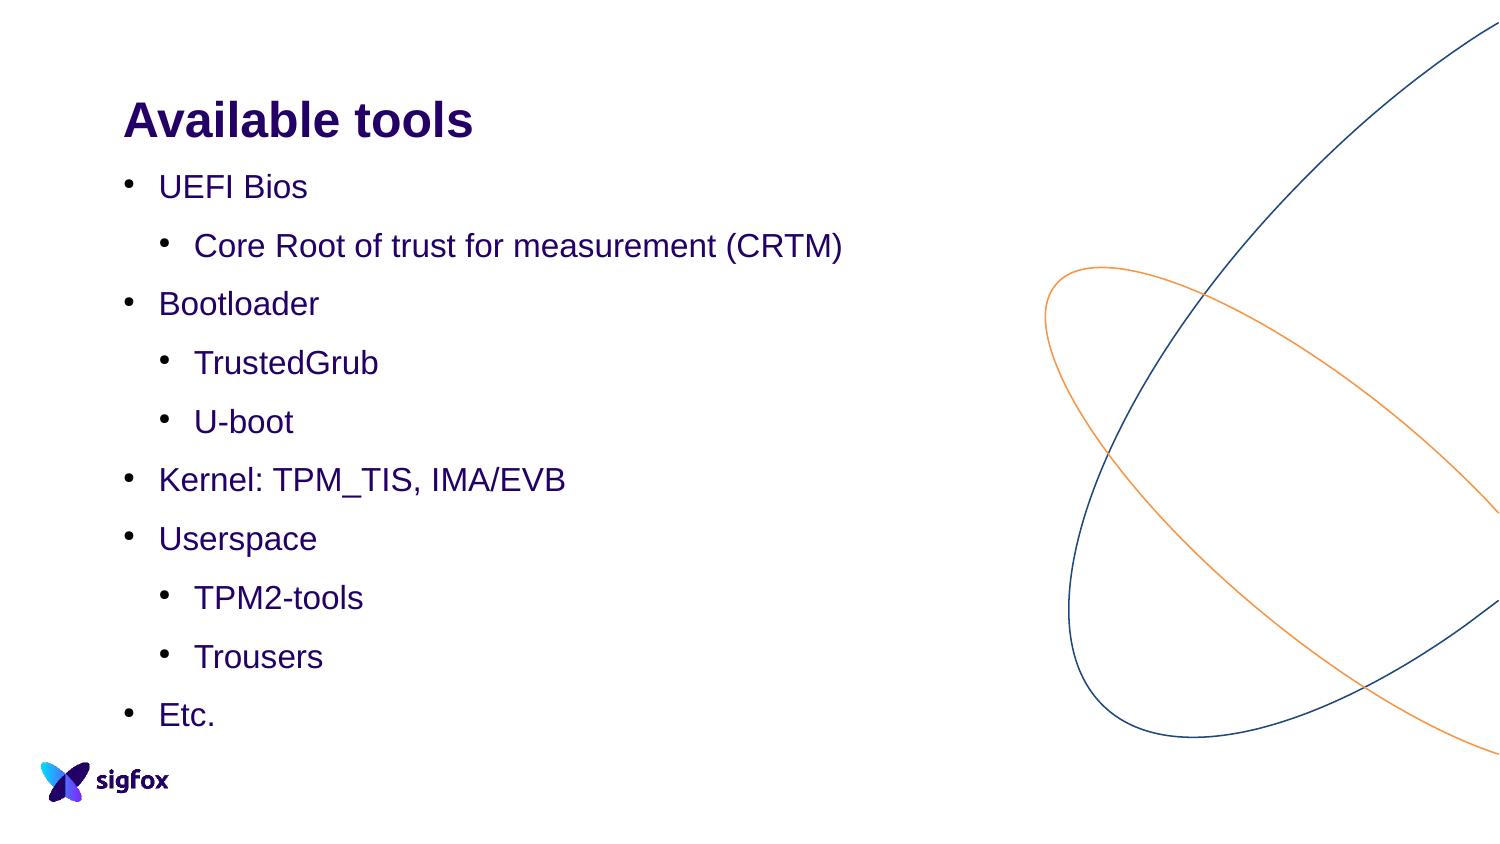

Available tools
UEFI Bios
Core Root of trust for measurement (CRTM)
Bootloader
TrustedGrub
U-boot
Kernel: TPM_TIS, IMA/EVB
Userspace
TPM2-tools
Trousers
Etc.